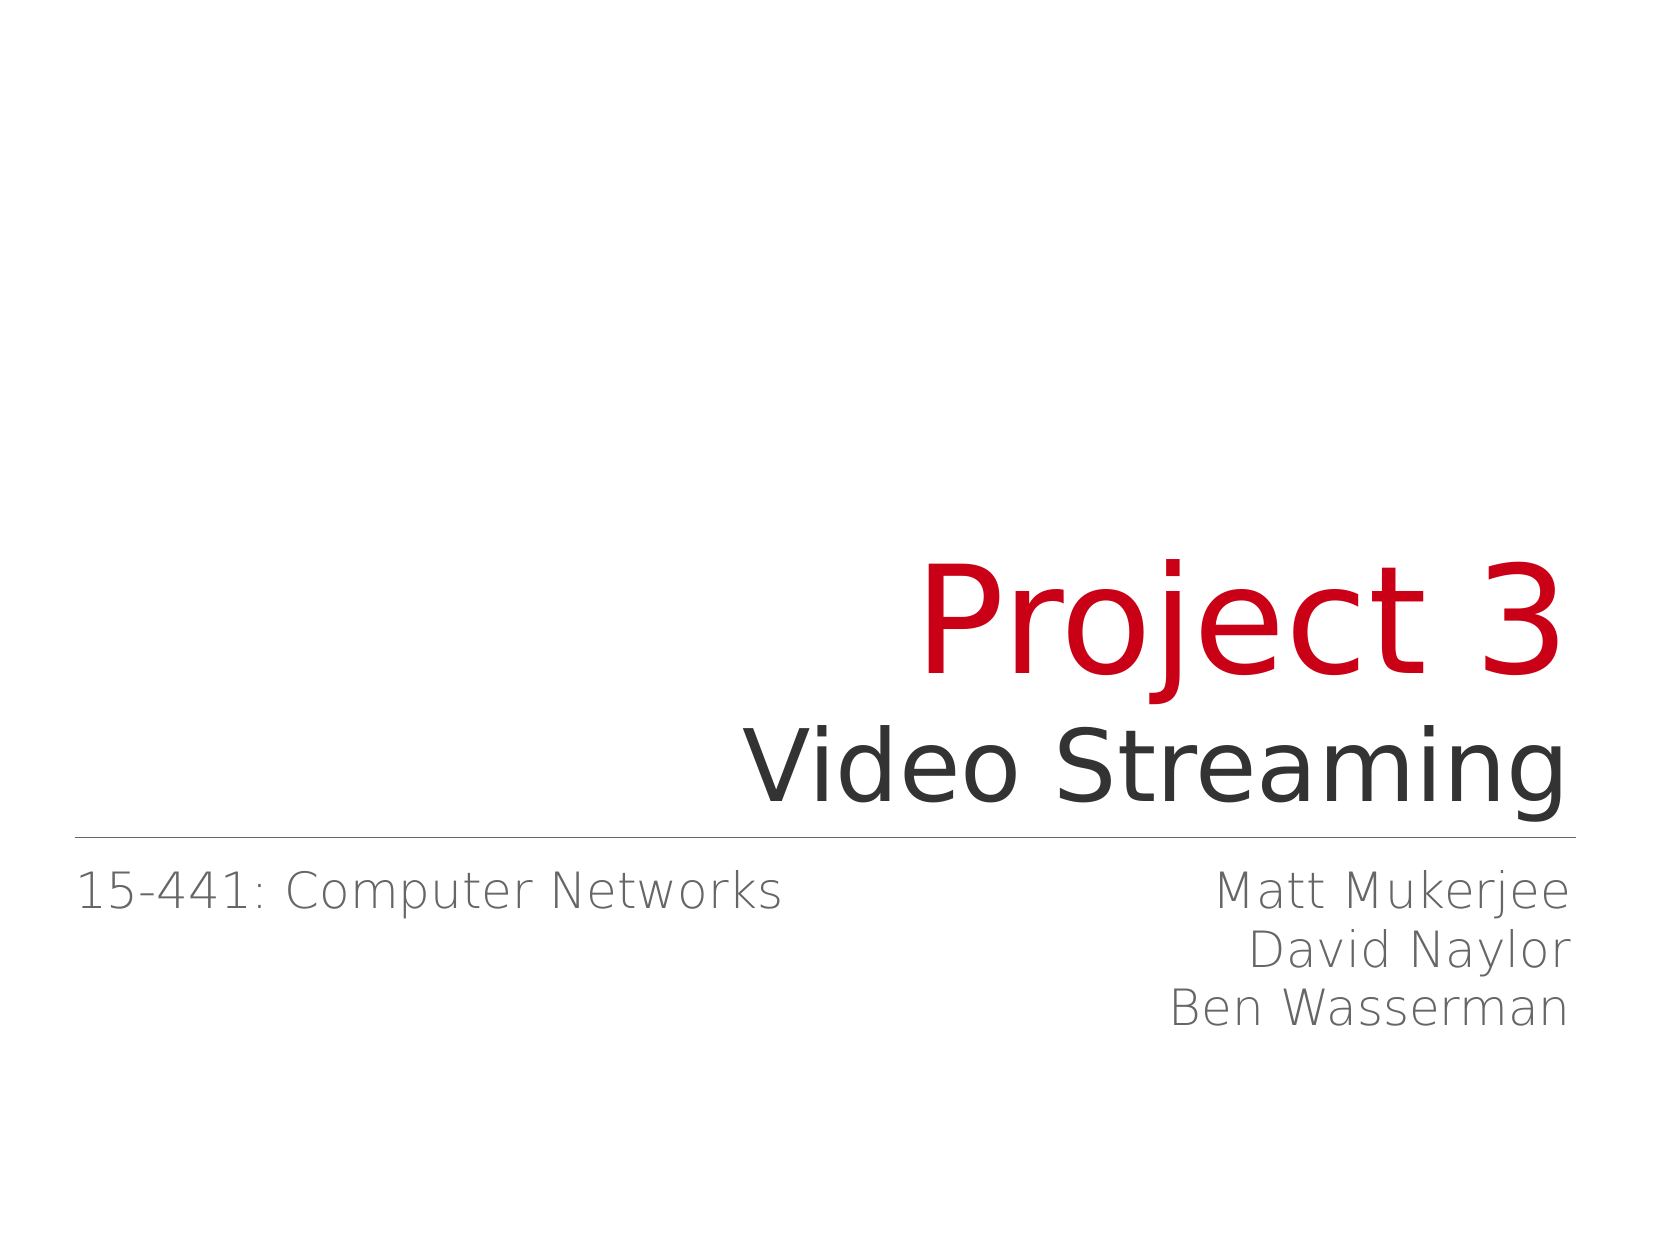

# Project 3
Video Streaming
15-441: Computer Networks
Matt Mukerjee
David Naylor
Ben Wasserman